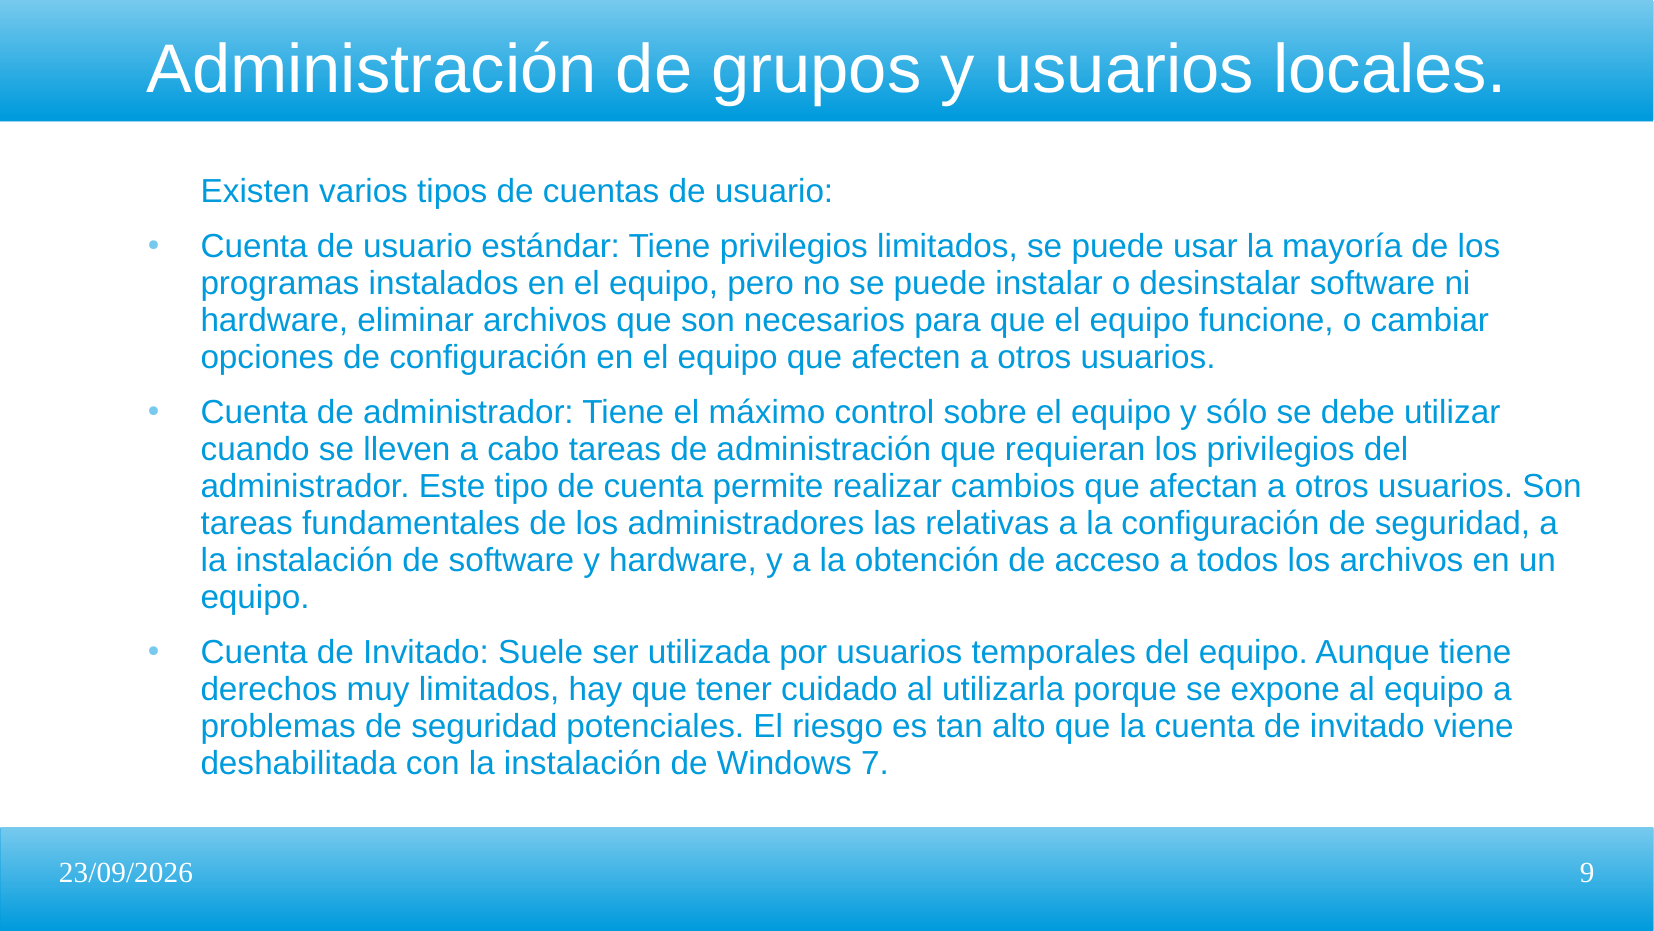

# Administración de grupos y usuarios locales.
Existen varios tipos de cuentas de usuario:
Cuenta de usuario estándar: Tiene privilegios limitados, se puede usar la mayoría de los programas instalados en el equipo, pero no se puede instalar o desinstalar software ni hardware, eliminar archivos que son necesarios para que el equipo funcione, o cambiar opciones de configuración en el equipo que afecten a otros usuarios.
Cuenta de administrador: Tiene el máximo control sobre el equipo y sólo se debe utilizar cuando se lleven a cabo tareas de administración que requieran los privilegios del administrador. Este tipo de cuenta permite realizar cambios que afectan a otros usuarios. Son tareas fundamentales de los administradores las relativas a la configuración de seguridad, a la instalación de software y hardware, y a la obtención de acceso a todos los archivos en un equipo.
Cuenta de Invitado: Suele ser utilizada por usuarios temporales del equipo. Aunque tiene derechos muy limitados, hay que tener cuidado al utilizarla porque se expone al equipo a problemas de seguridad potenciales. El riesgo es tan alto que la cuenta de invitado viene deshabilitada con la instalación de Windows 7.
9